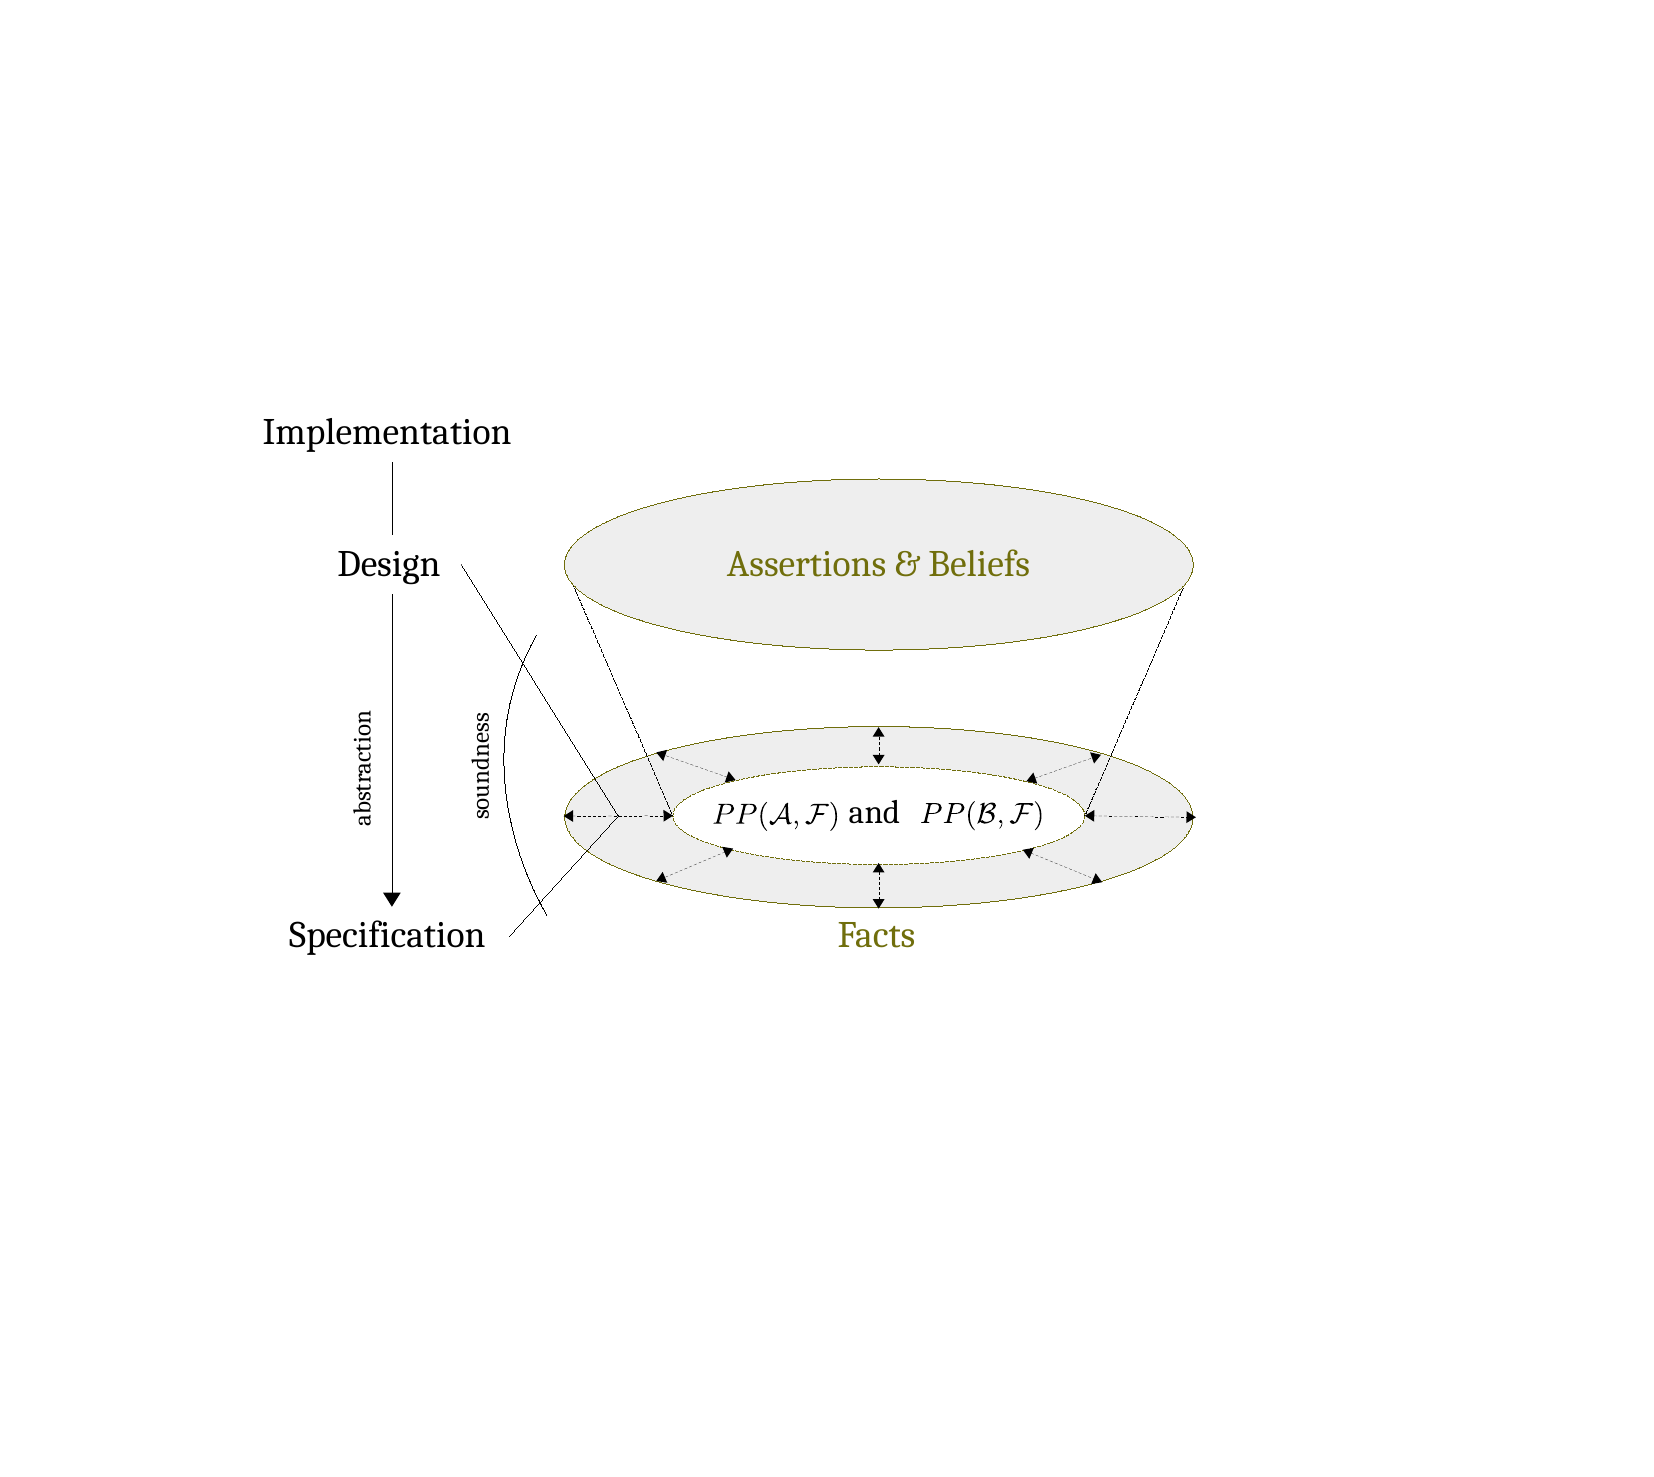

Implementation
Assertions & Beliefs
Design
soundness
abstraction
and
Specification
Facts